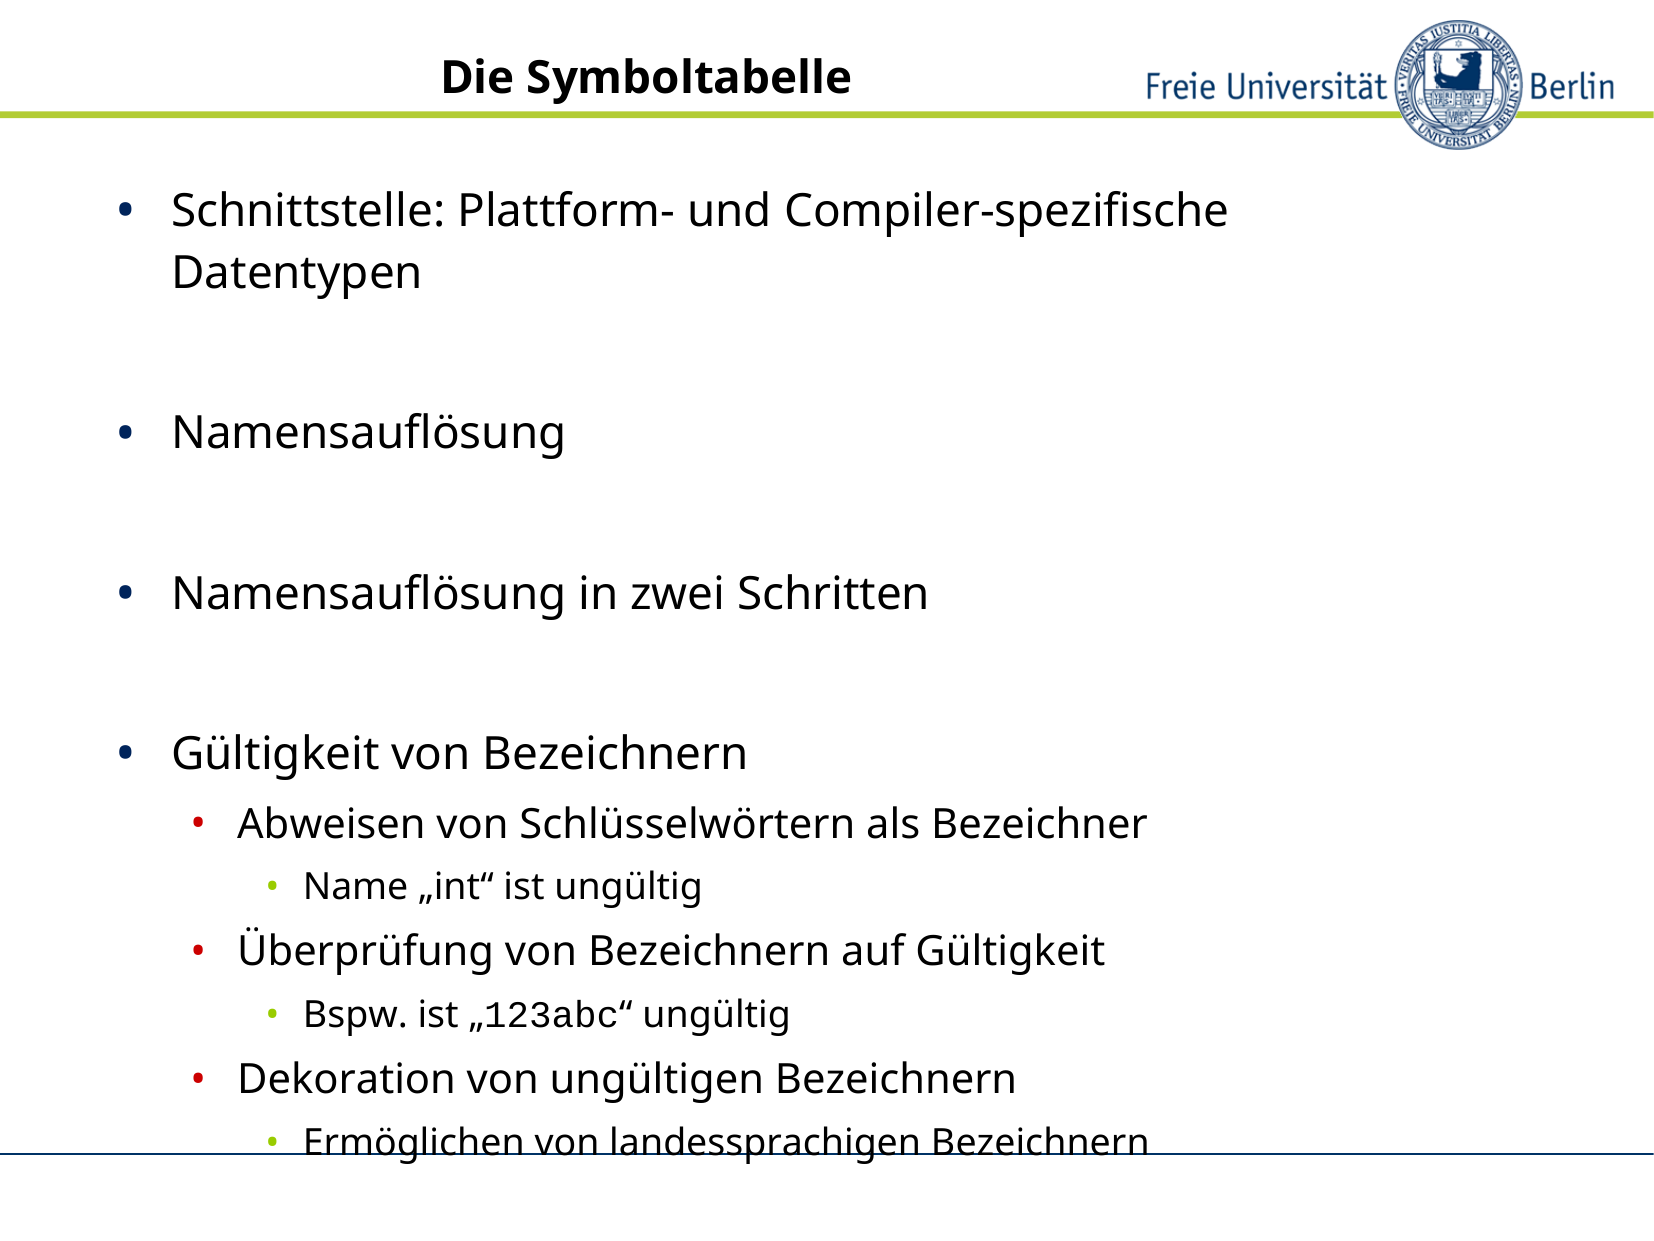

# Die Symboltabelle
Schnittstelle: Plattform- und Compiler-spezifische Datentypen
Namensauflösung
Namensauflösung in zwei Schritten
Gültigkeit von Bezeichnern
Abweisen von Schlüsselwörtern als Bezeichner
Name „int“ ist ungültig
Überprüfung von Bezeichnern auf Gültigkeit
Bspw. ist „123abc“ ungültig
Dekoration von ungültigen Bezeichnern
Ermöglichen von landessprachigen Bezeichnern